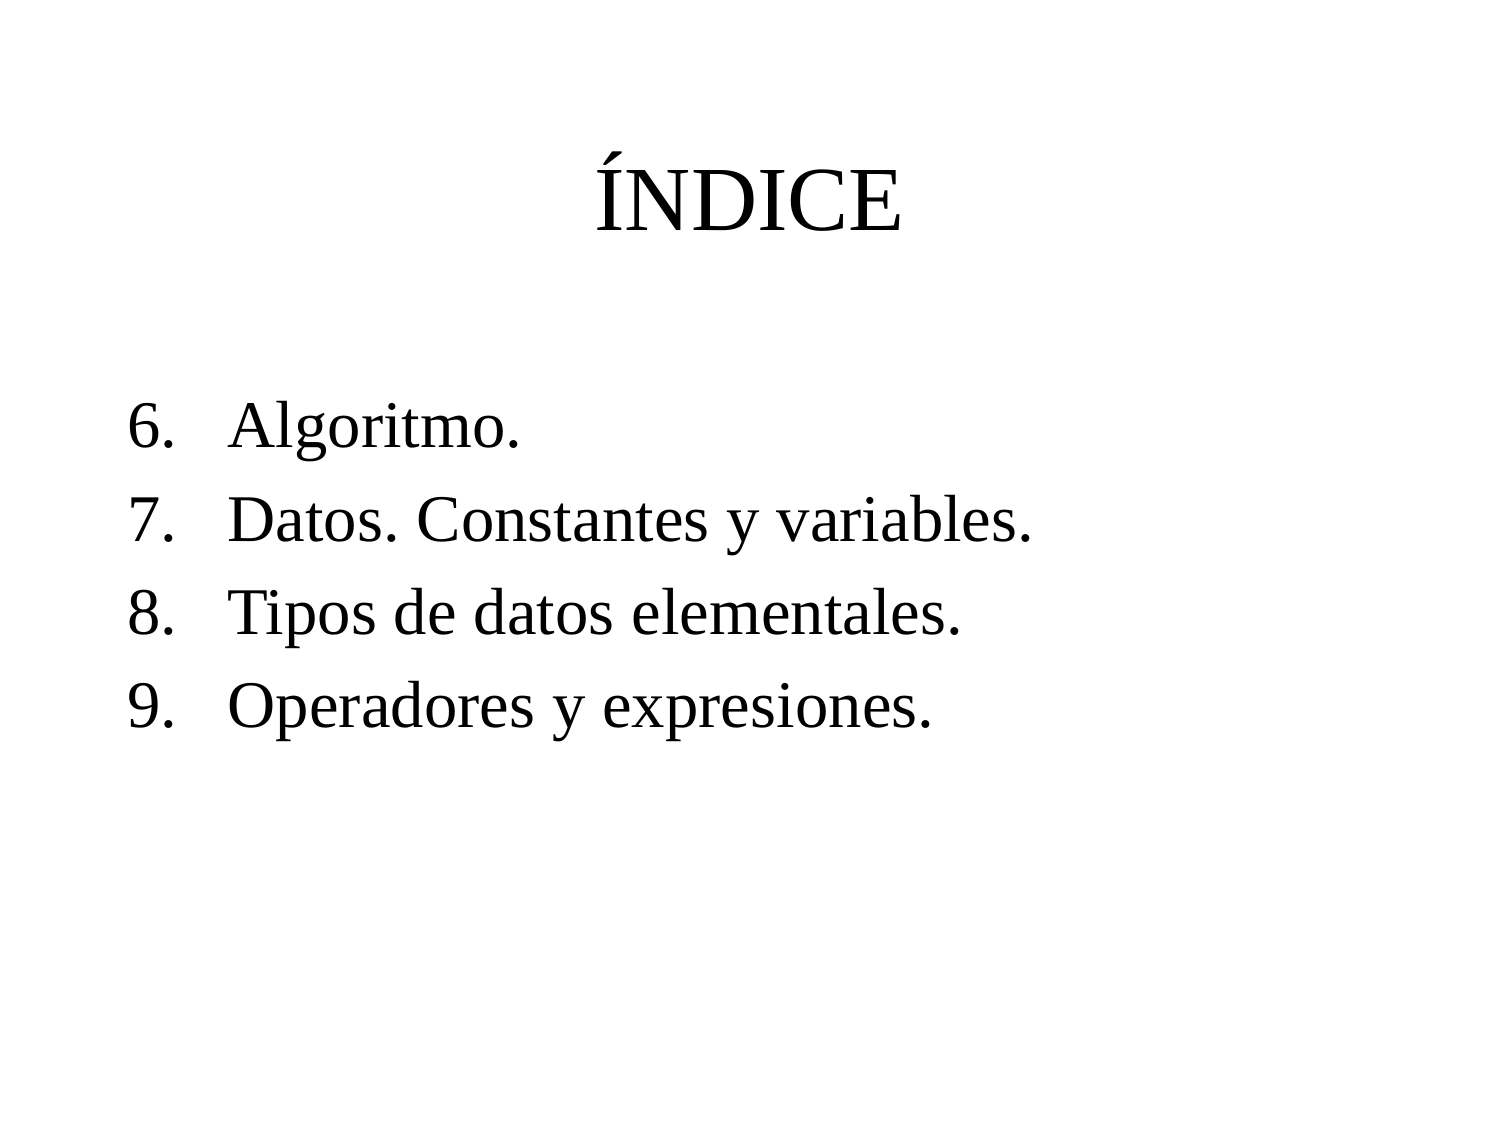

# ÍNDICE
Algoritmo.
Datos. Constantes y variables.
Tipos de datos elementales.
Operadores y expresiones.